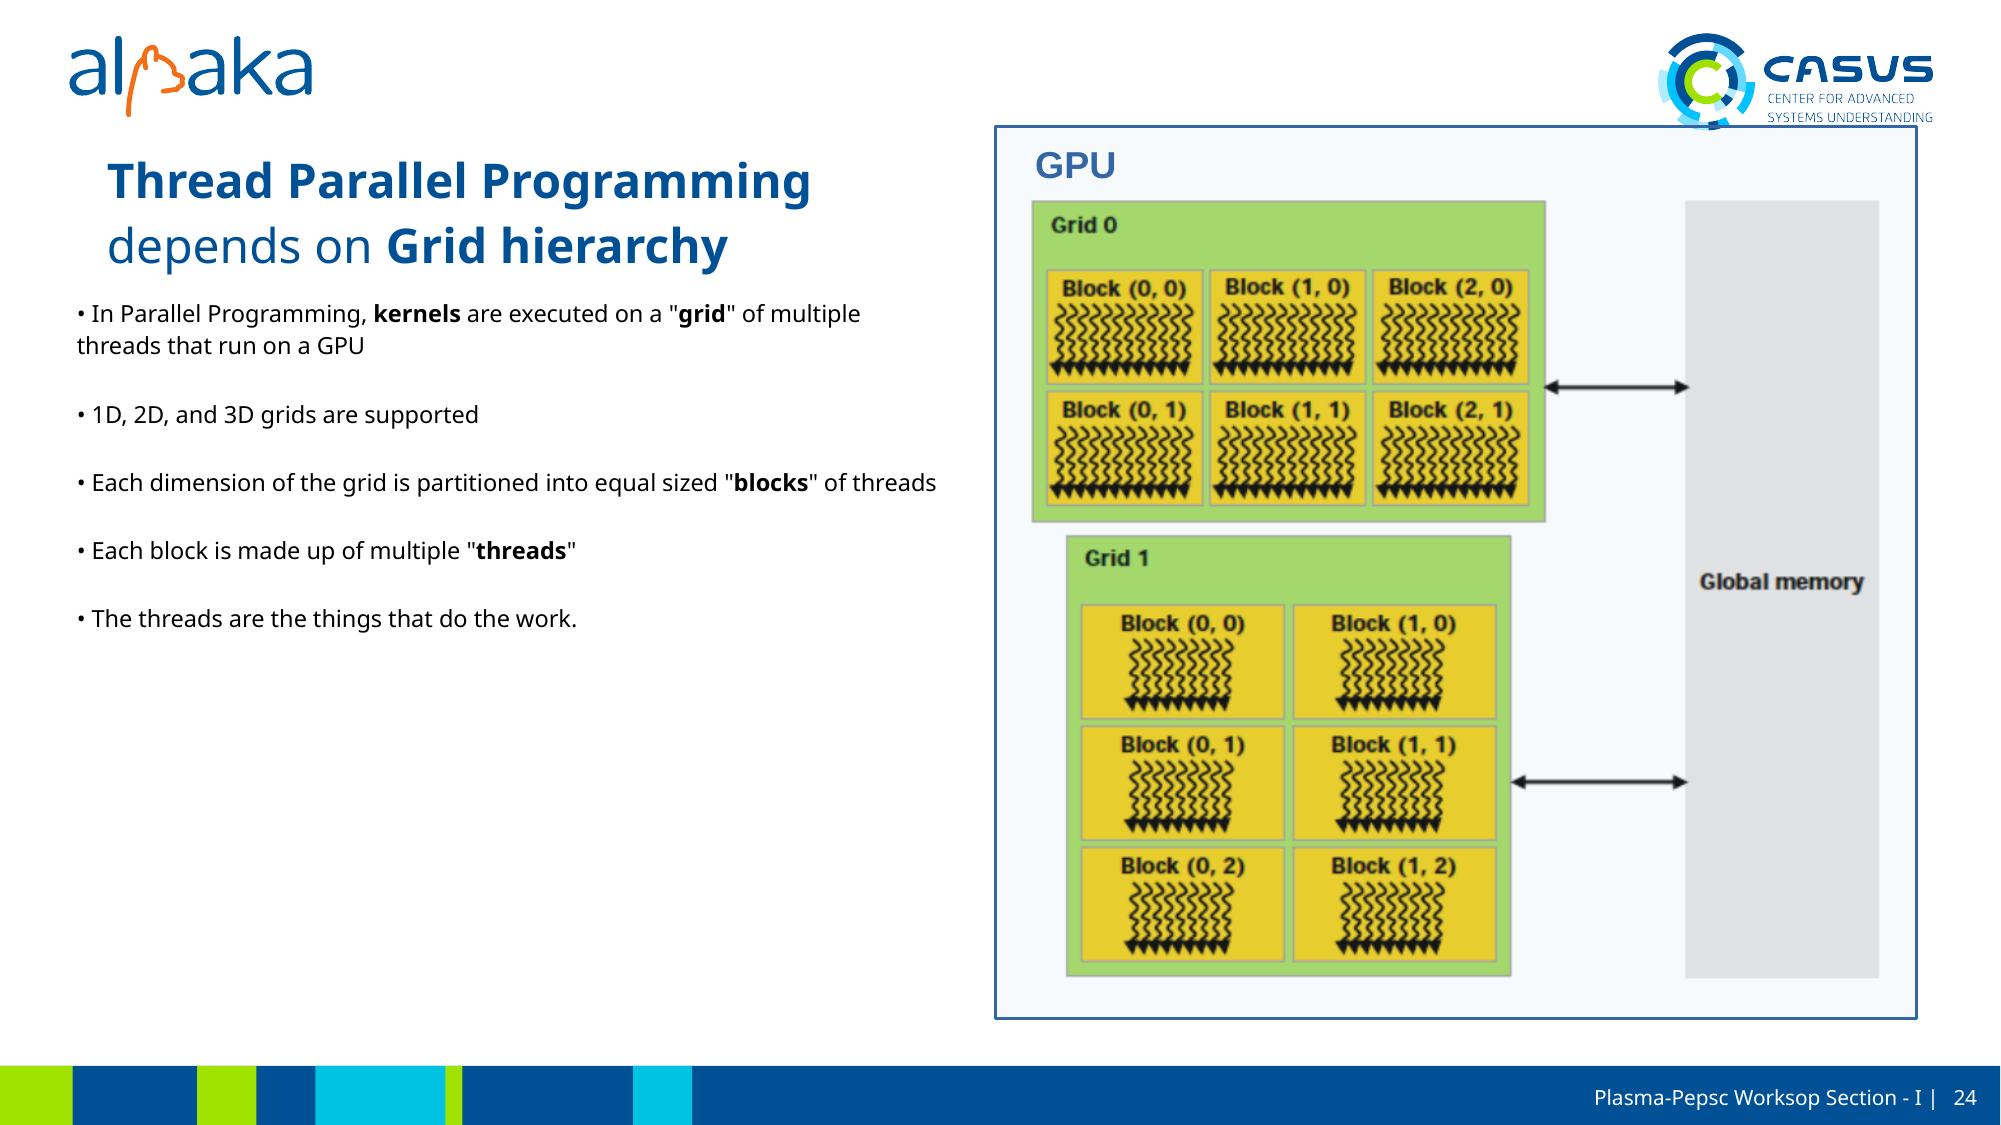

GPU
# Thread Parallel Programming depends on Grid hierarchy
• In Parallel Programming, kernels are executed on a "grid" of multiple threads that run on a GPU
• 1D, 2D, and 3D grids are supported
• Each dimension of the grid is partitioned into equal sized "blocks" of threads
• Each block is made up of multiple "threads"
• The threads are the things that do the work.
Plasma-Pepsc Worksop Section - I
24